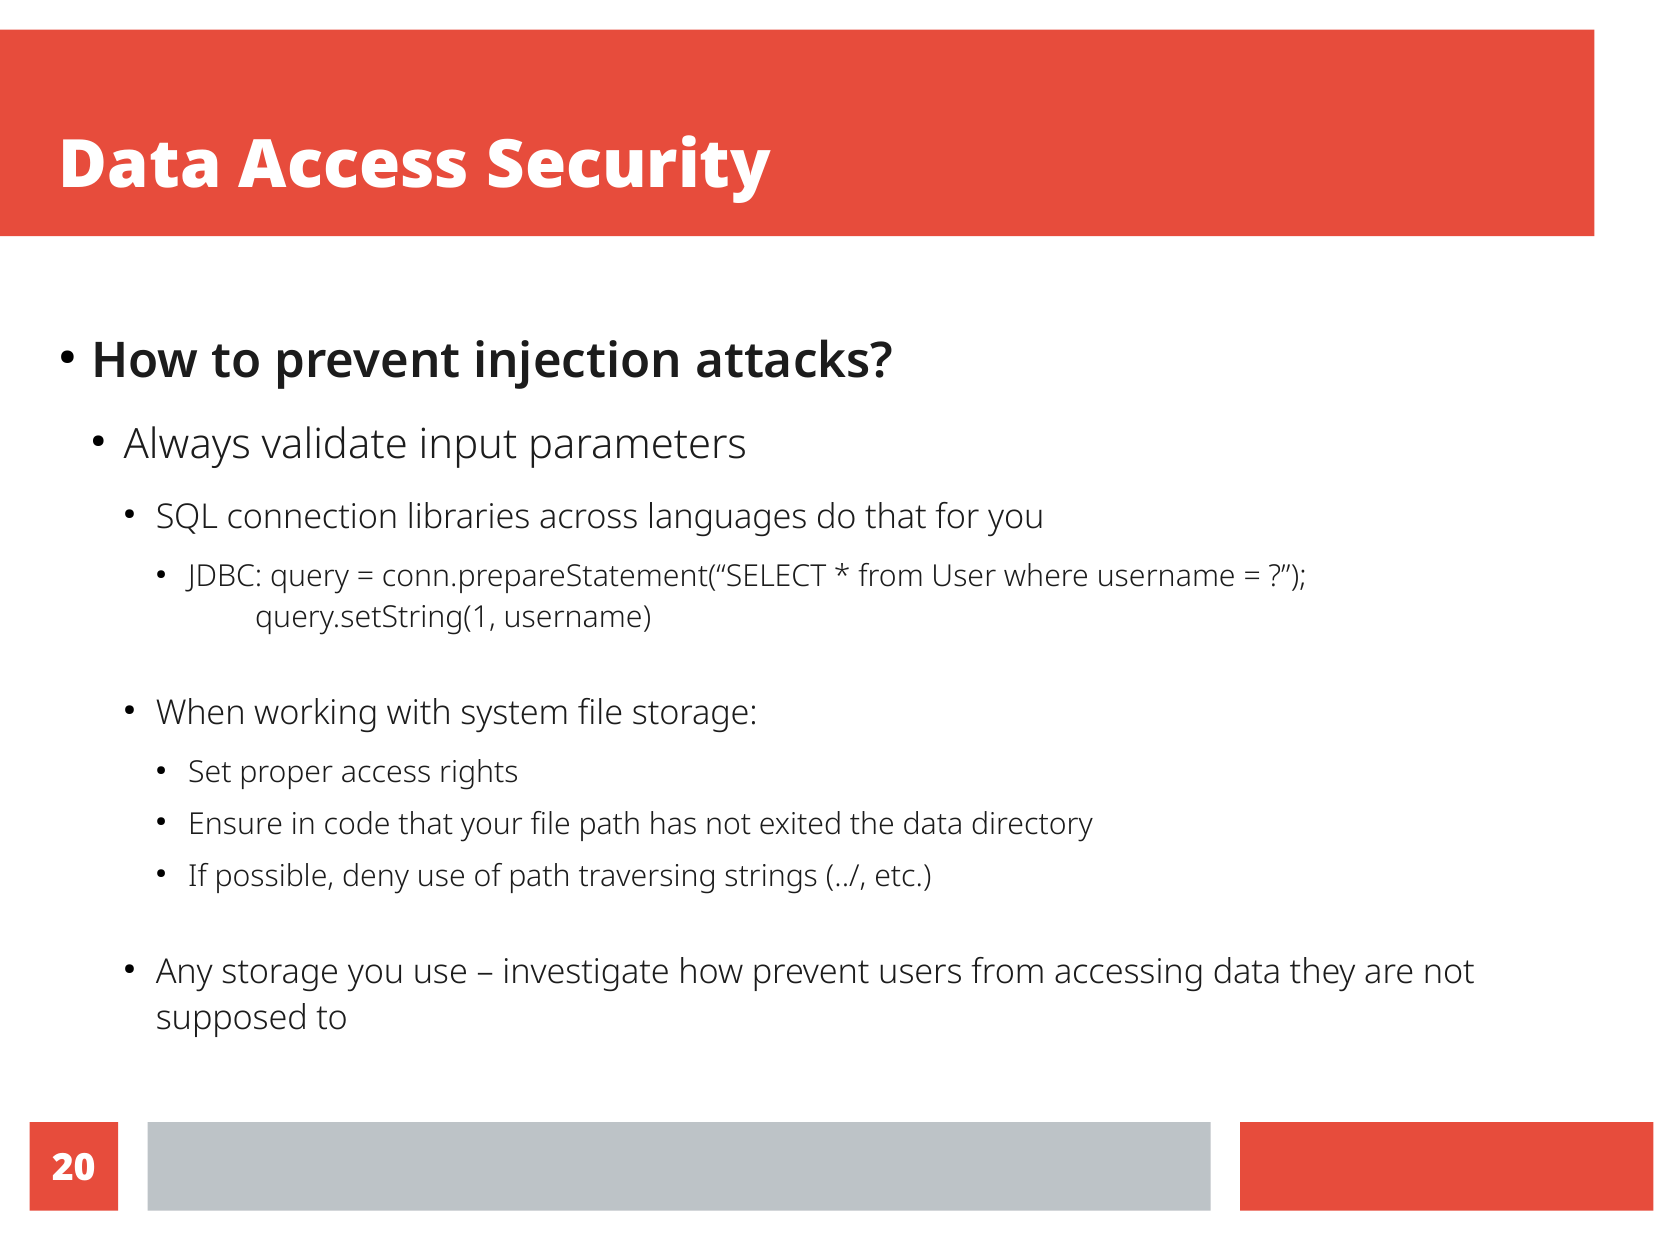

# Data Access Security
How to prevent injection attacks?
Always validate input parameters
SQL connection libraries across languages do that for you
JDBC: query = conn.prepareStatement(“SELECT * from User where username = ?”);
	query.setString(1, username)
When working with system file storage:
Set proper access rights
Ensure in code that your file path has not exited the data directory
If possible, deny use of path traversing strings (../, etc.)
Any storage you use – investigate how prevent users from accessing data they are not supposed to
20